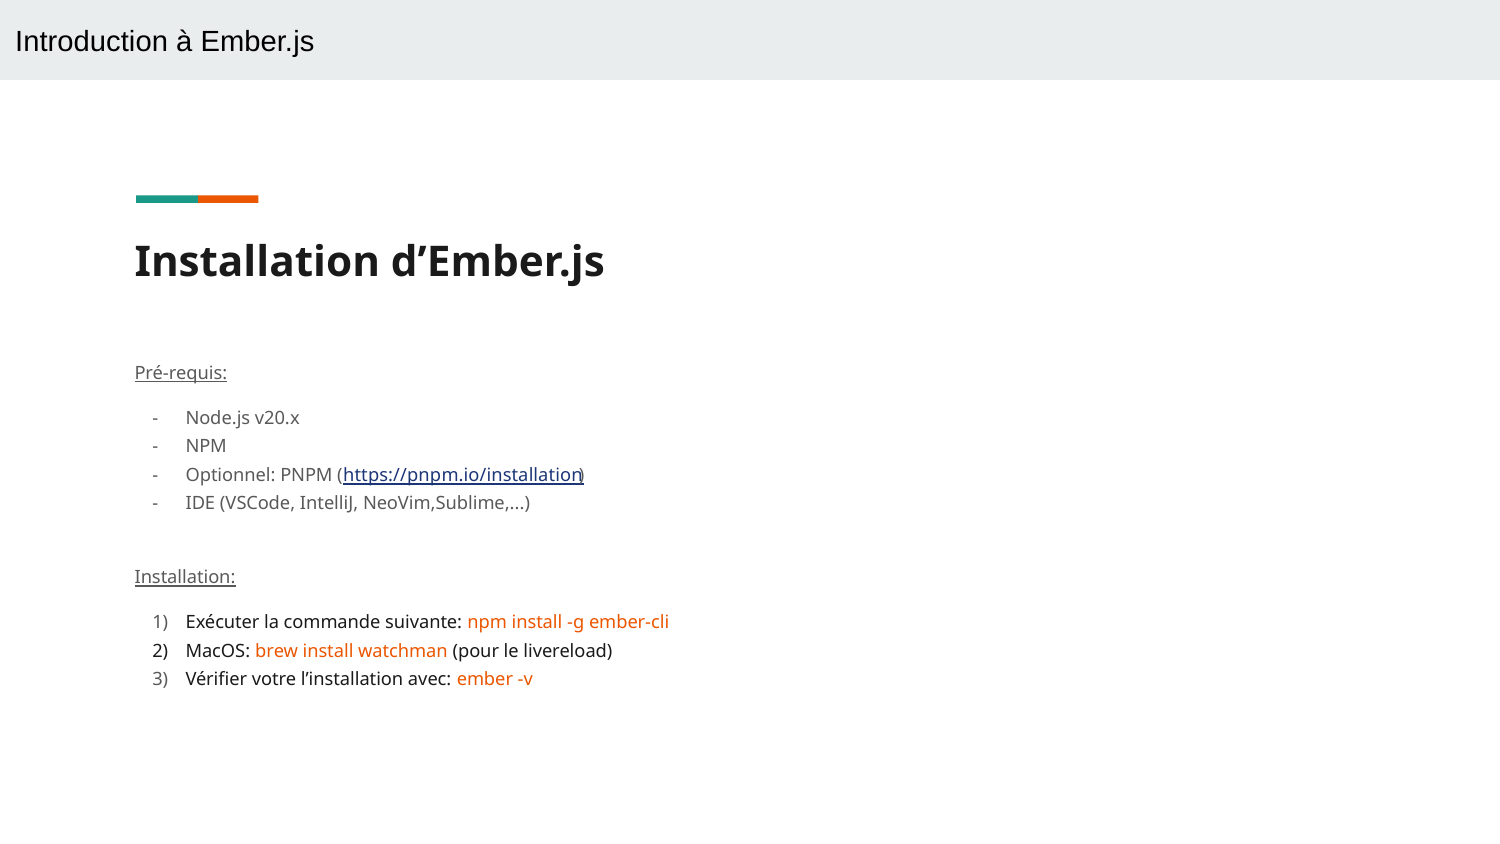

# Installation d’Ember.js
Pré-requis:
Node.js v20.x
NPM
Optionnel: PNPM (https://pnpm.io/installation)
IDE (VSCode, IntelliJ, NeoVim,Sublime,...)
Installation:
Exécuter la commande suivante: npm install -g ember-cli
MacOS: brew install watchman (pour le livereload)
Vérifier votre l’installation avec: ember -v